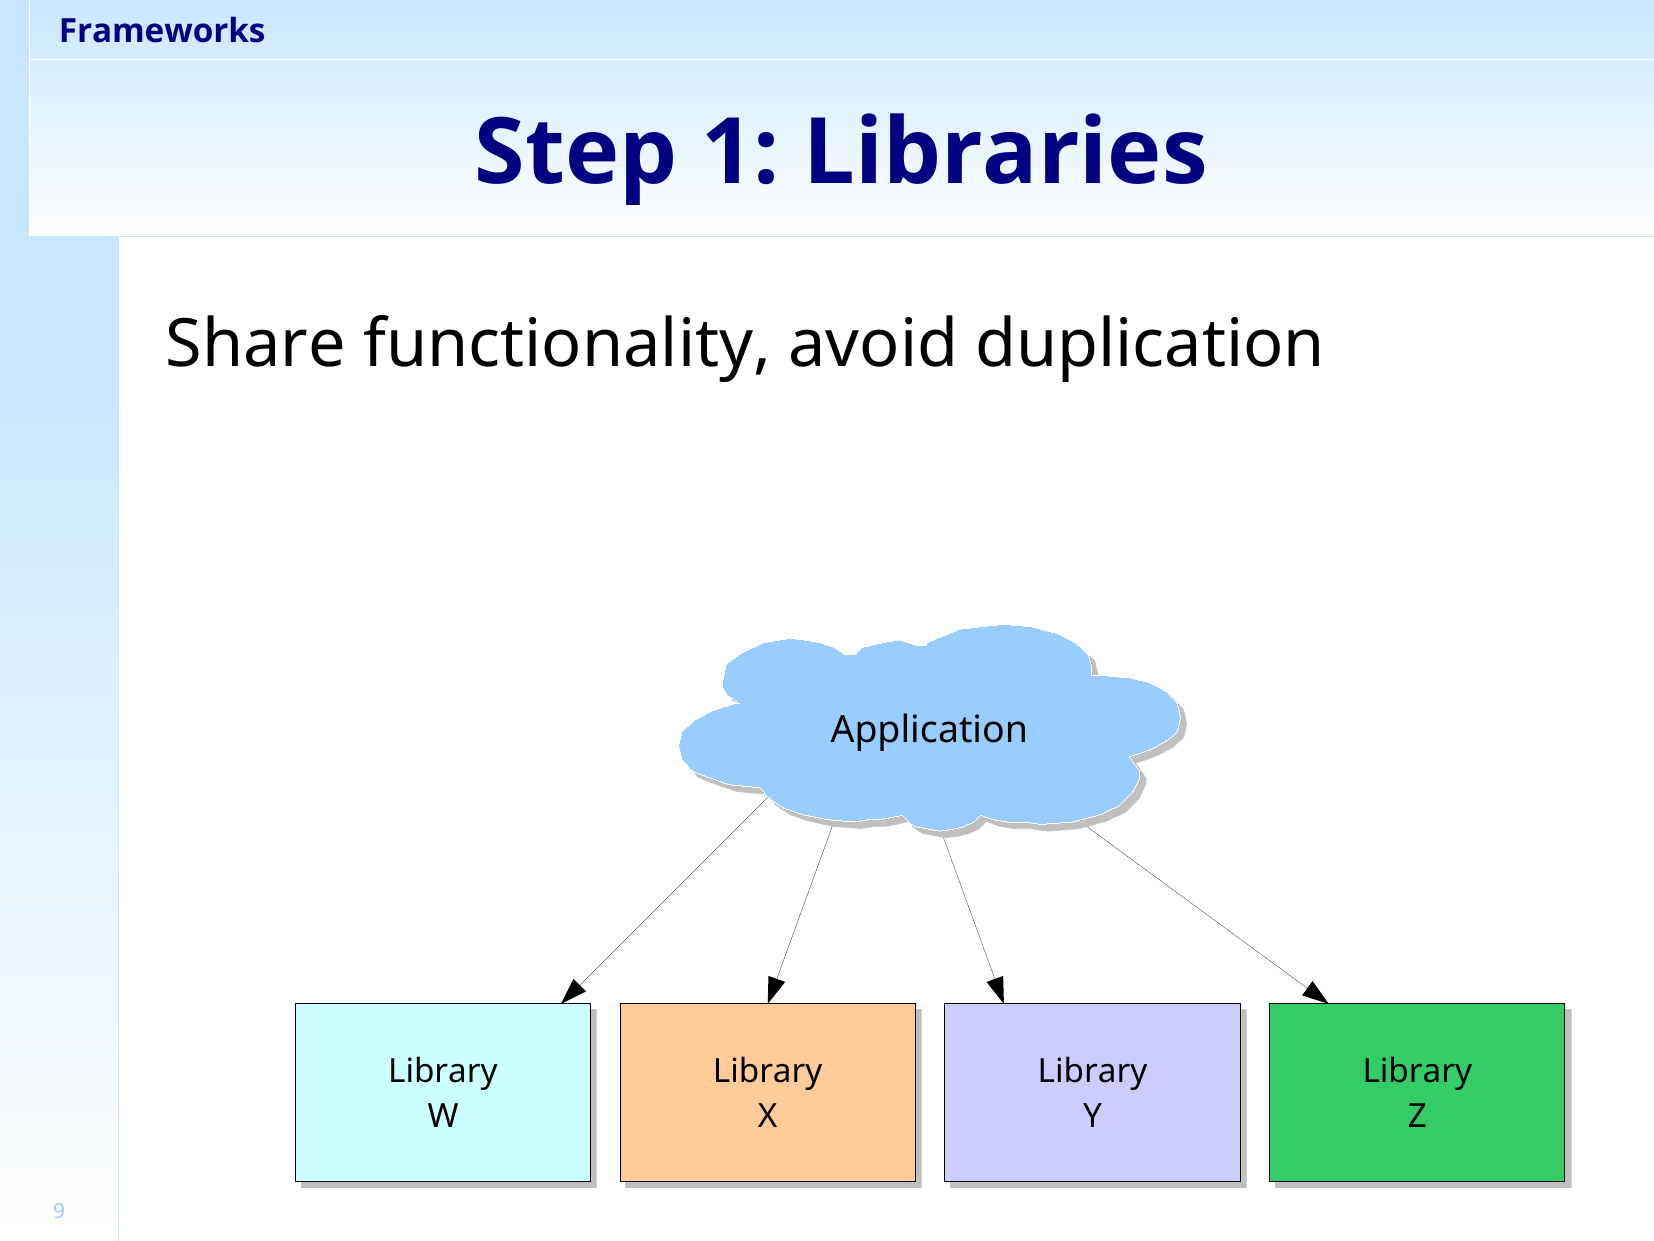

Frameworks
# Step 1: Libraries
Share functionality, avoid duplication
Application
Library
W
Library
X
Library
Y
Library
Z